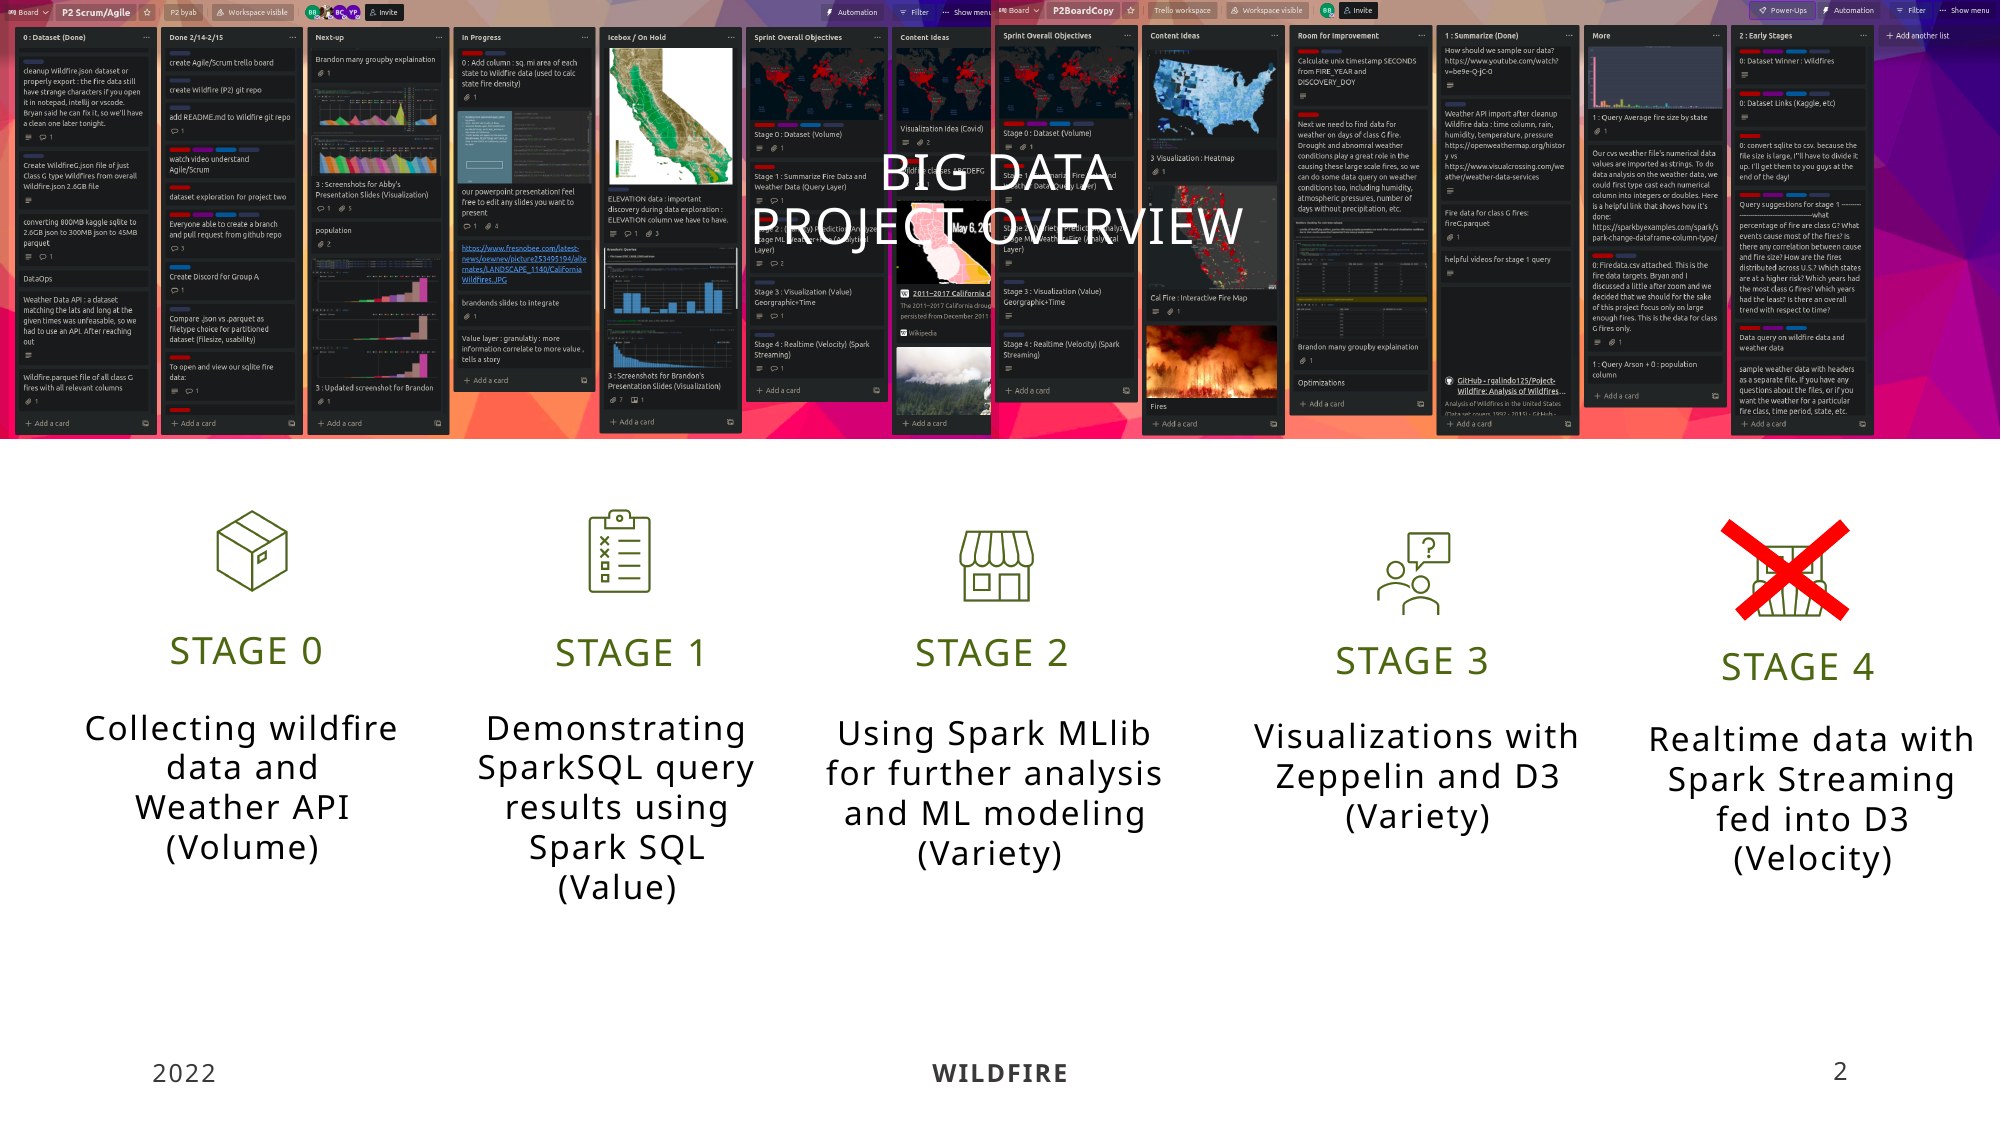

Big data
PROJECT OVERVIEW
# STAGE 0
STAGE 1
STAGE 2
STAGE 3
STAGE 4
Collecting wildfire data and
Weather API
(Volume)
Demonstrating SparkSQL query results using
Spark SQL
(Value)
Using Spark MLlib for further analysis and ML modeling
(Variety)
Visualizations with Zeppelin and D3
(Variety)
Realtime data with Spark Streaming fed into D3
(Velocity)
2022
wildfire